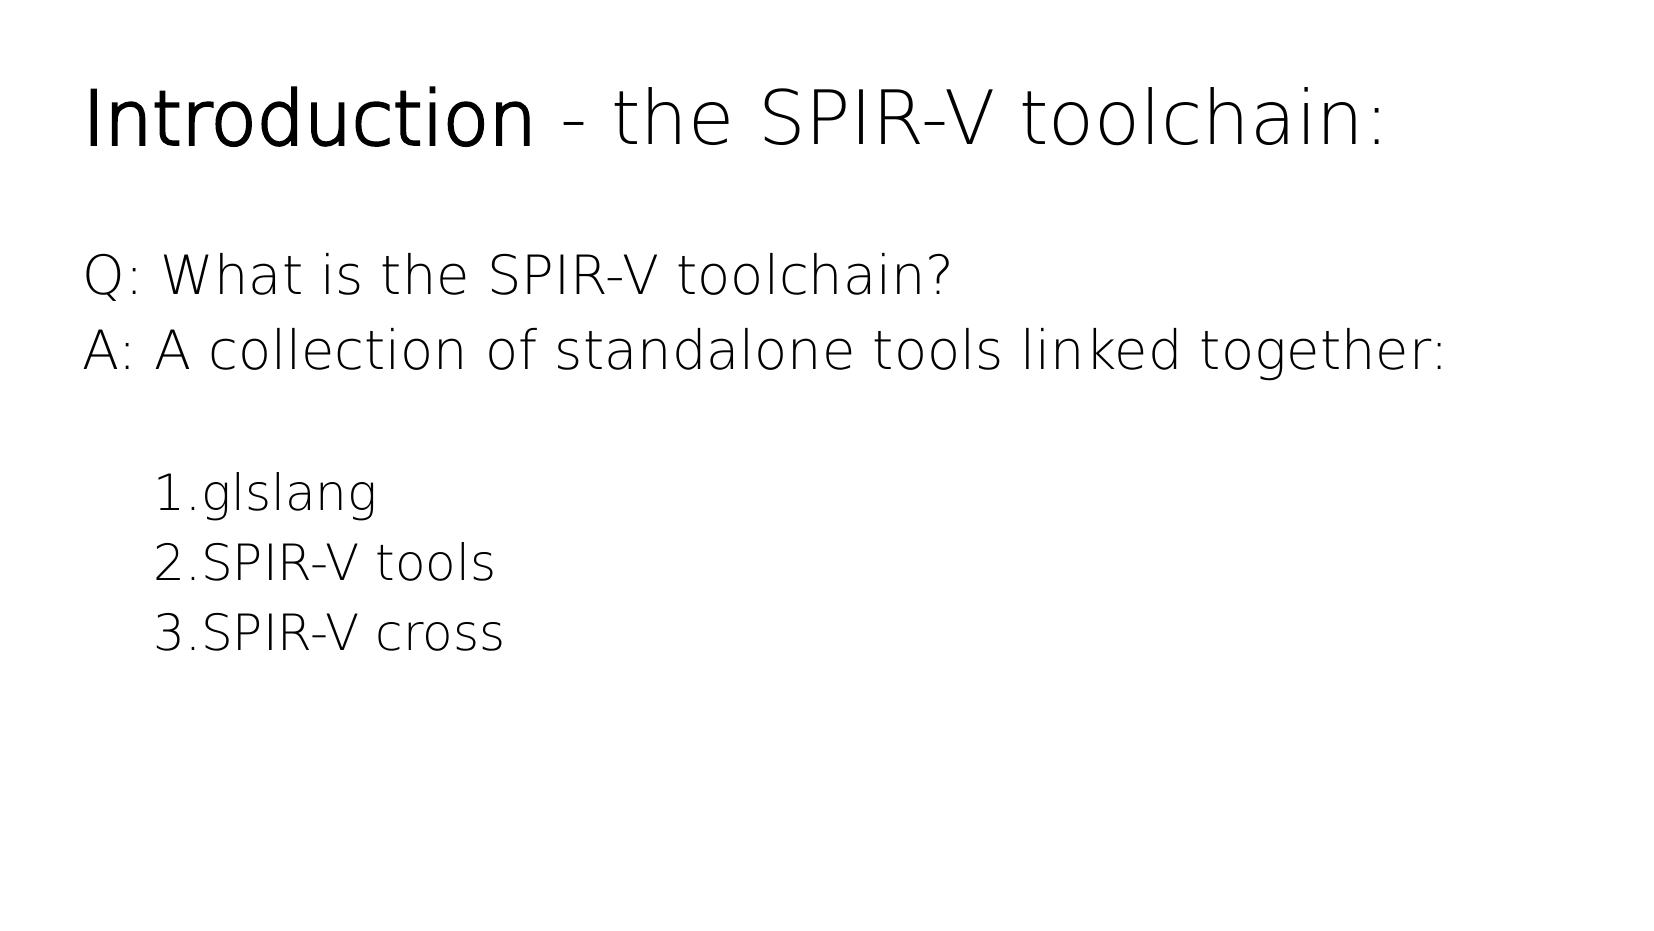

# Introduction - the SPIR-V toolchain:
Q: What is the SPIR-V toolchain?
A: A collection of standalone tools linked together:
glslang
SPIR-V tools
SPIR-V cross